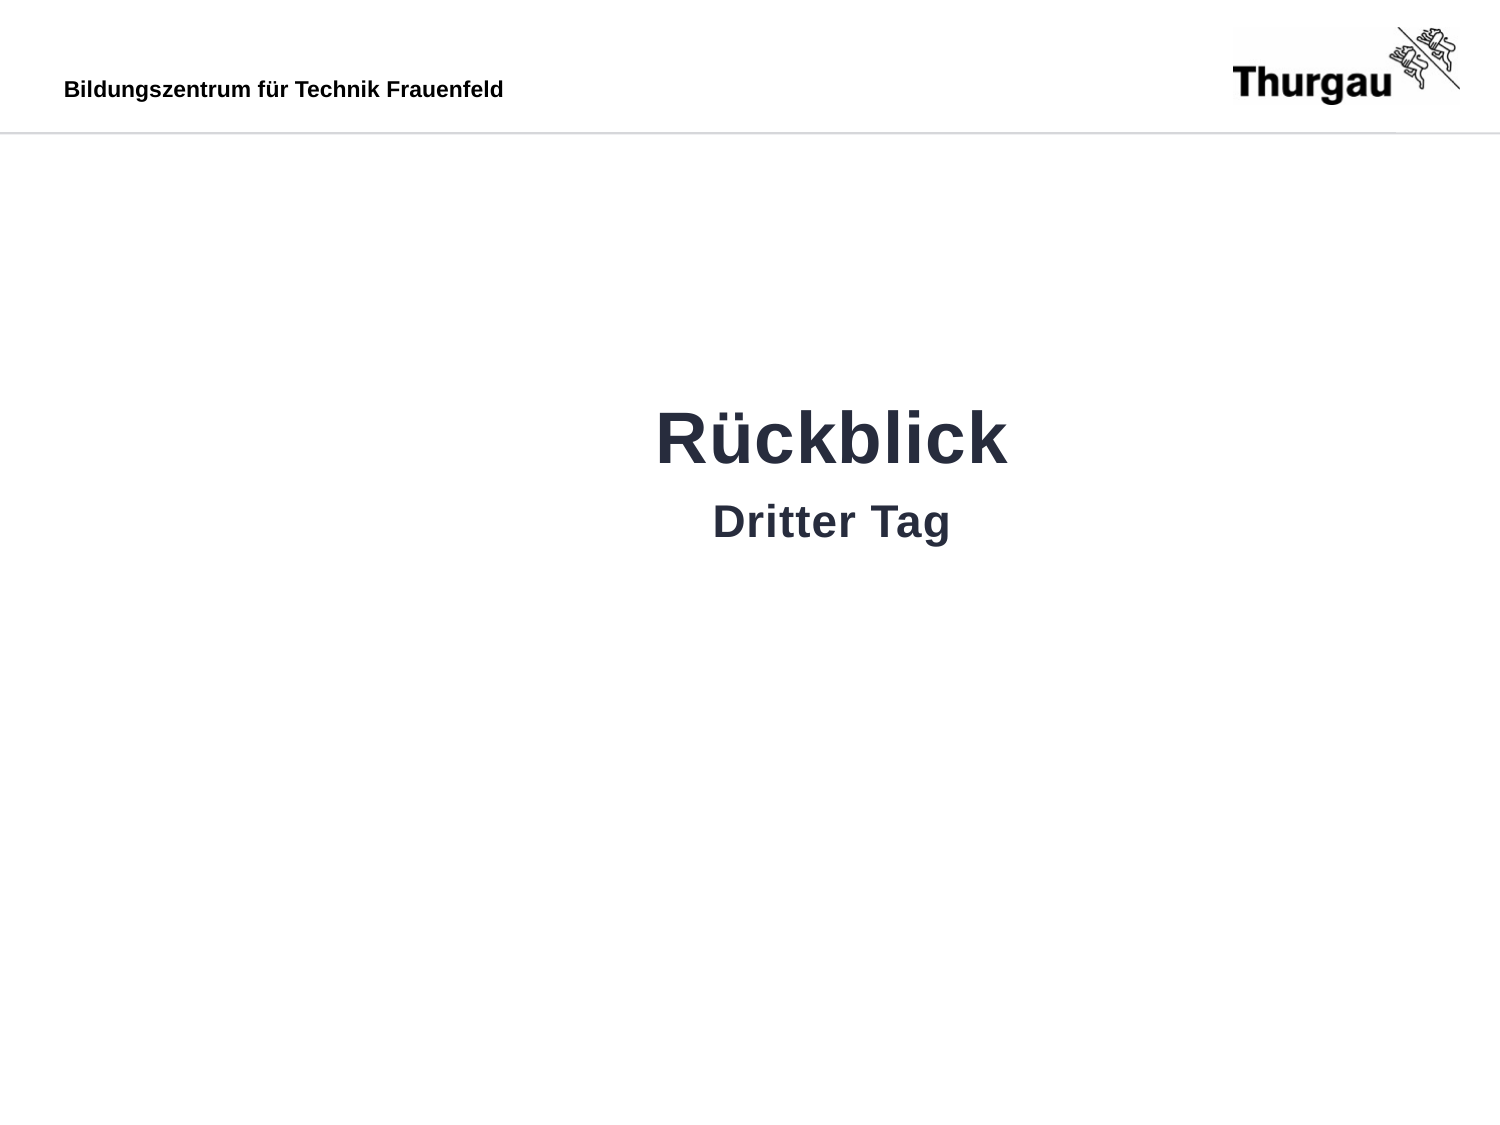

Bildungszentrum für Technik Frauenfeld
Rückblick
Dritter Tag